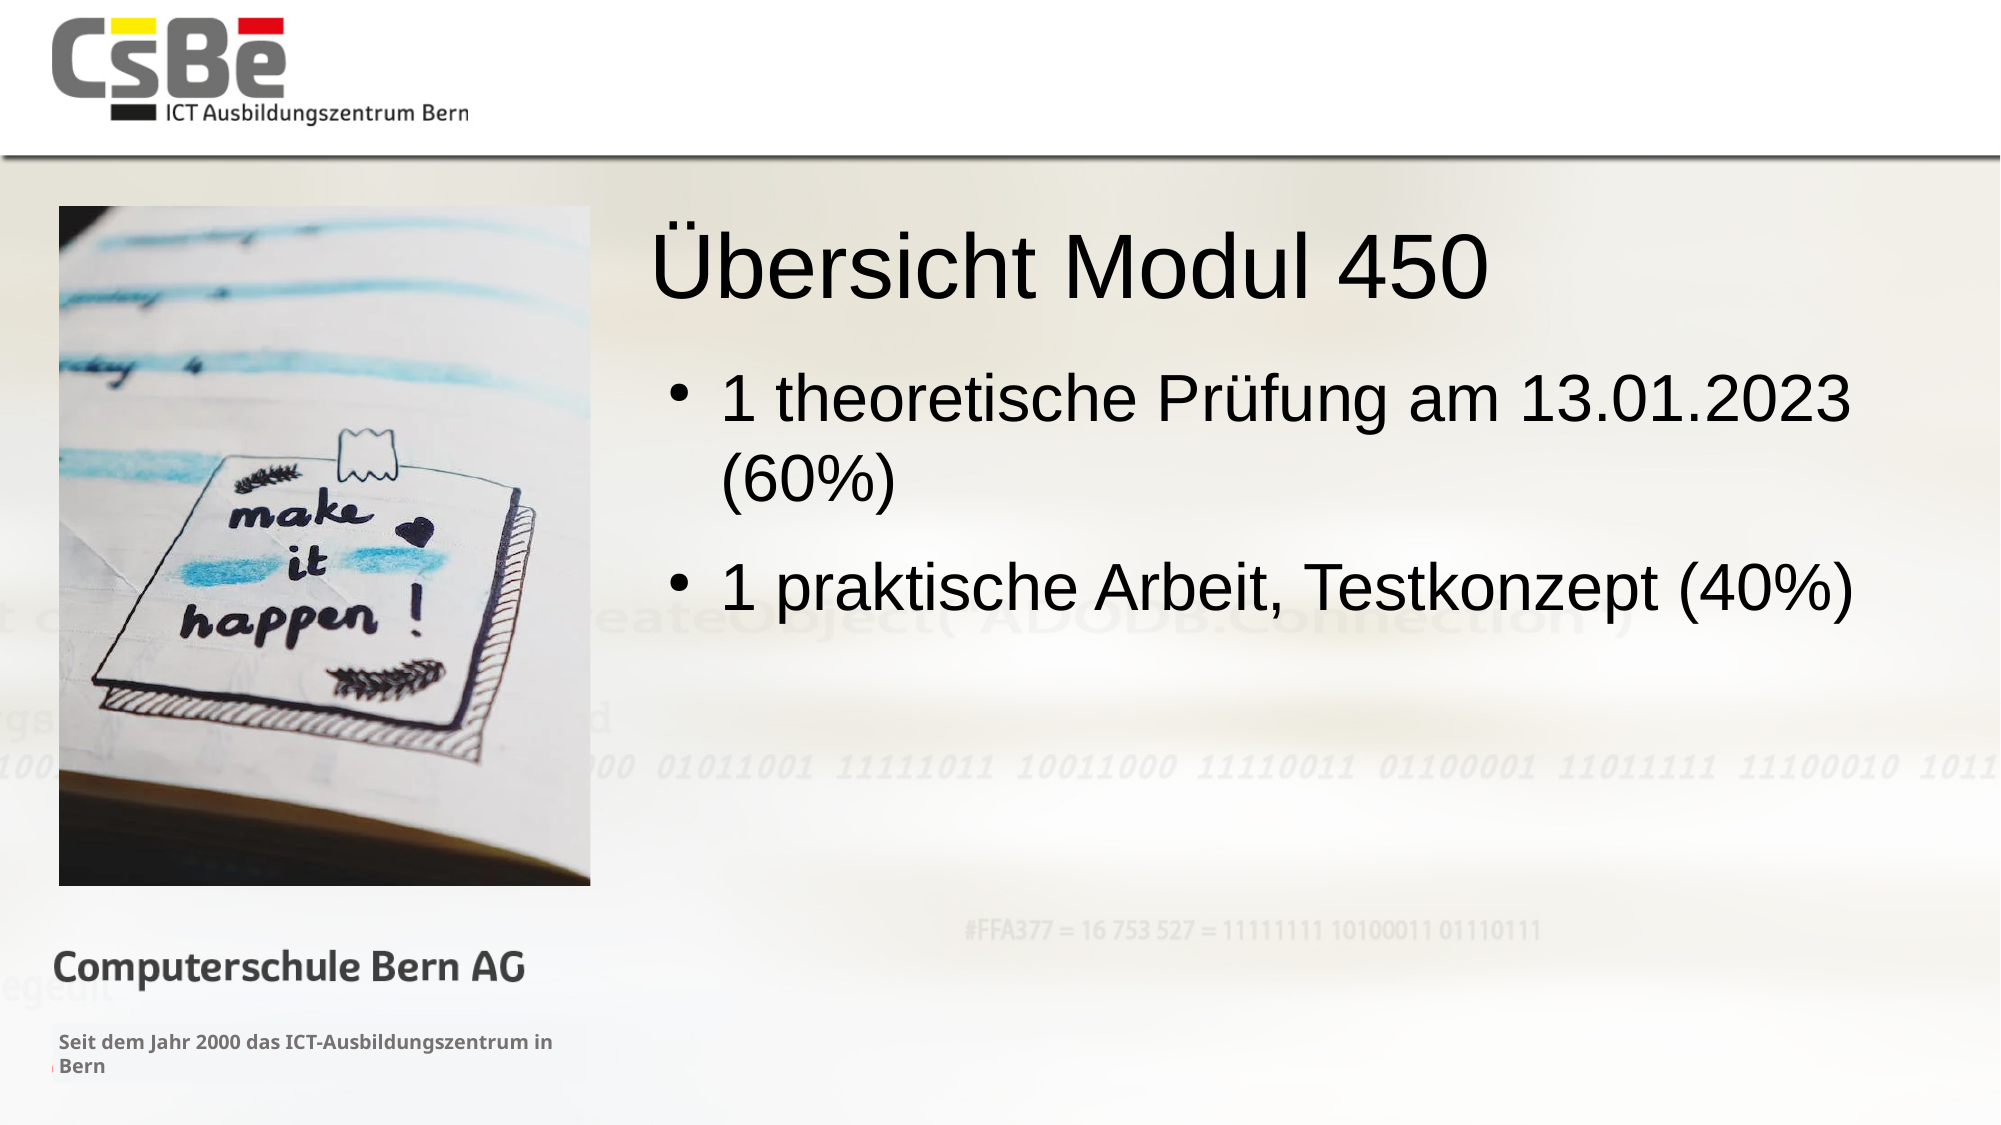

Übersicht Modul 450
# 1 theoretische Prüfung am 13.01.2023 (60%)
1 praktische Arbeit, Testkonzept (40%)